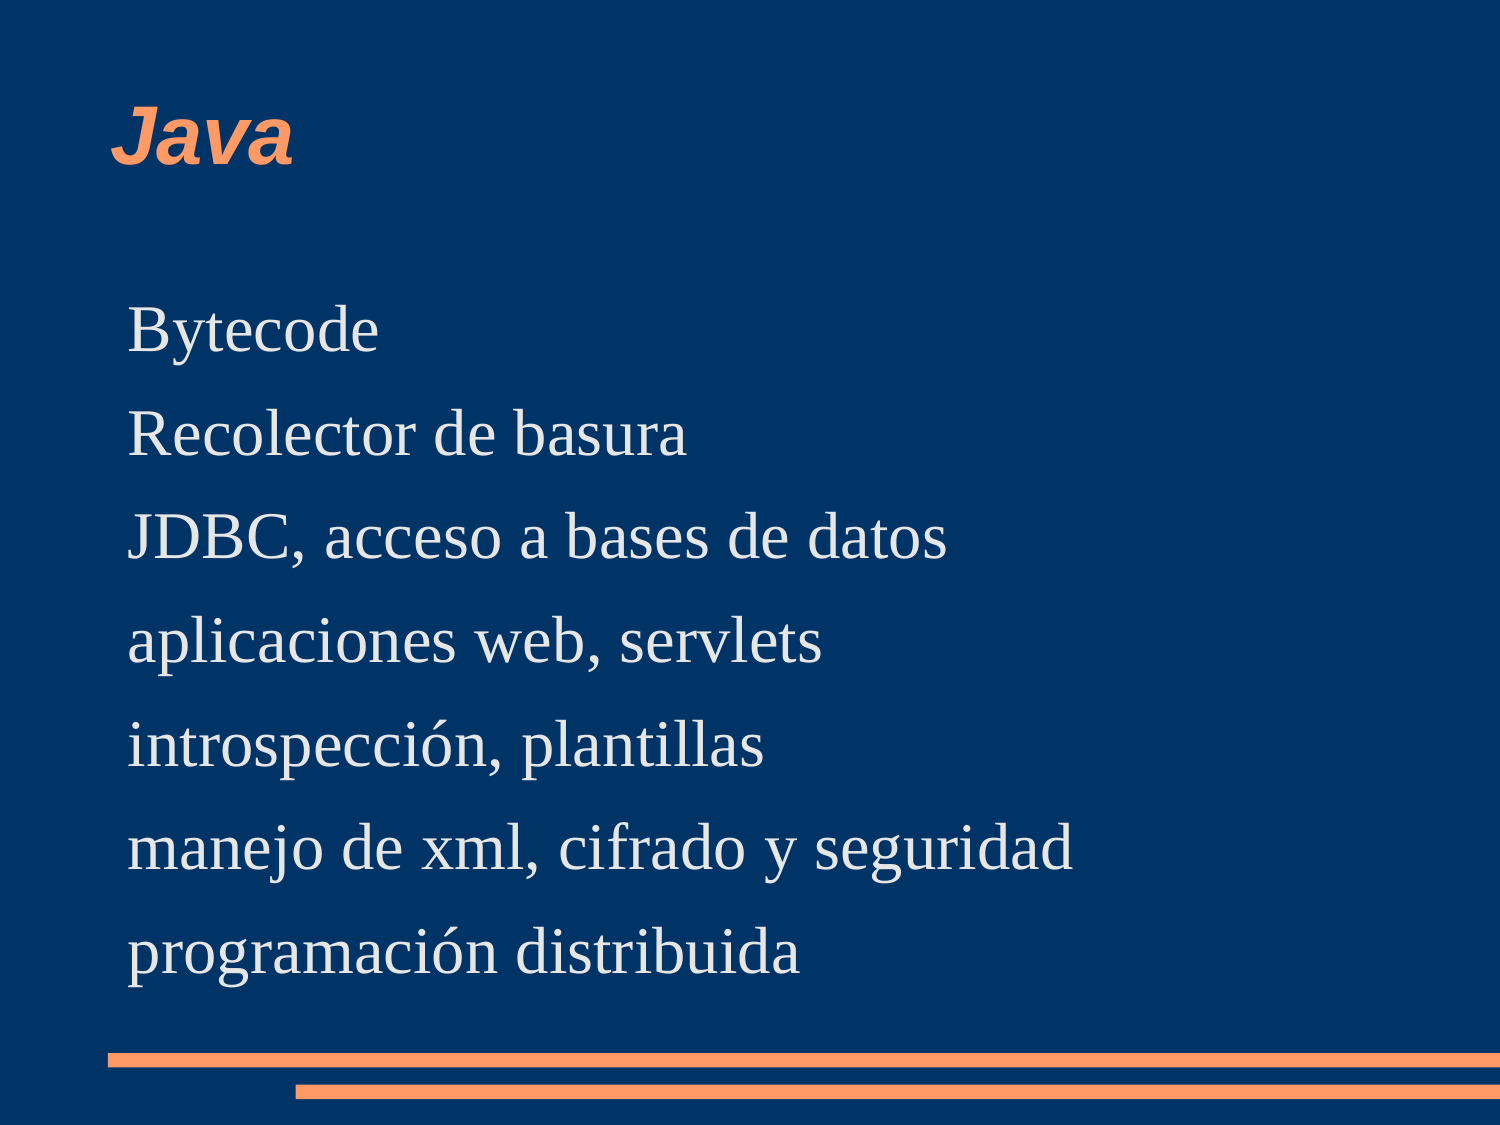

# Java
Bytecode
Recolector de basura
JDBC, acceso a bases de datos
aplicaciones web, servlets
introspección, plantillas
manejo de xml, cifrado y seguridad
programación distribuida